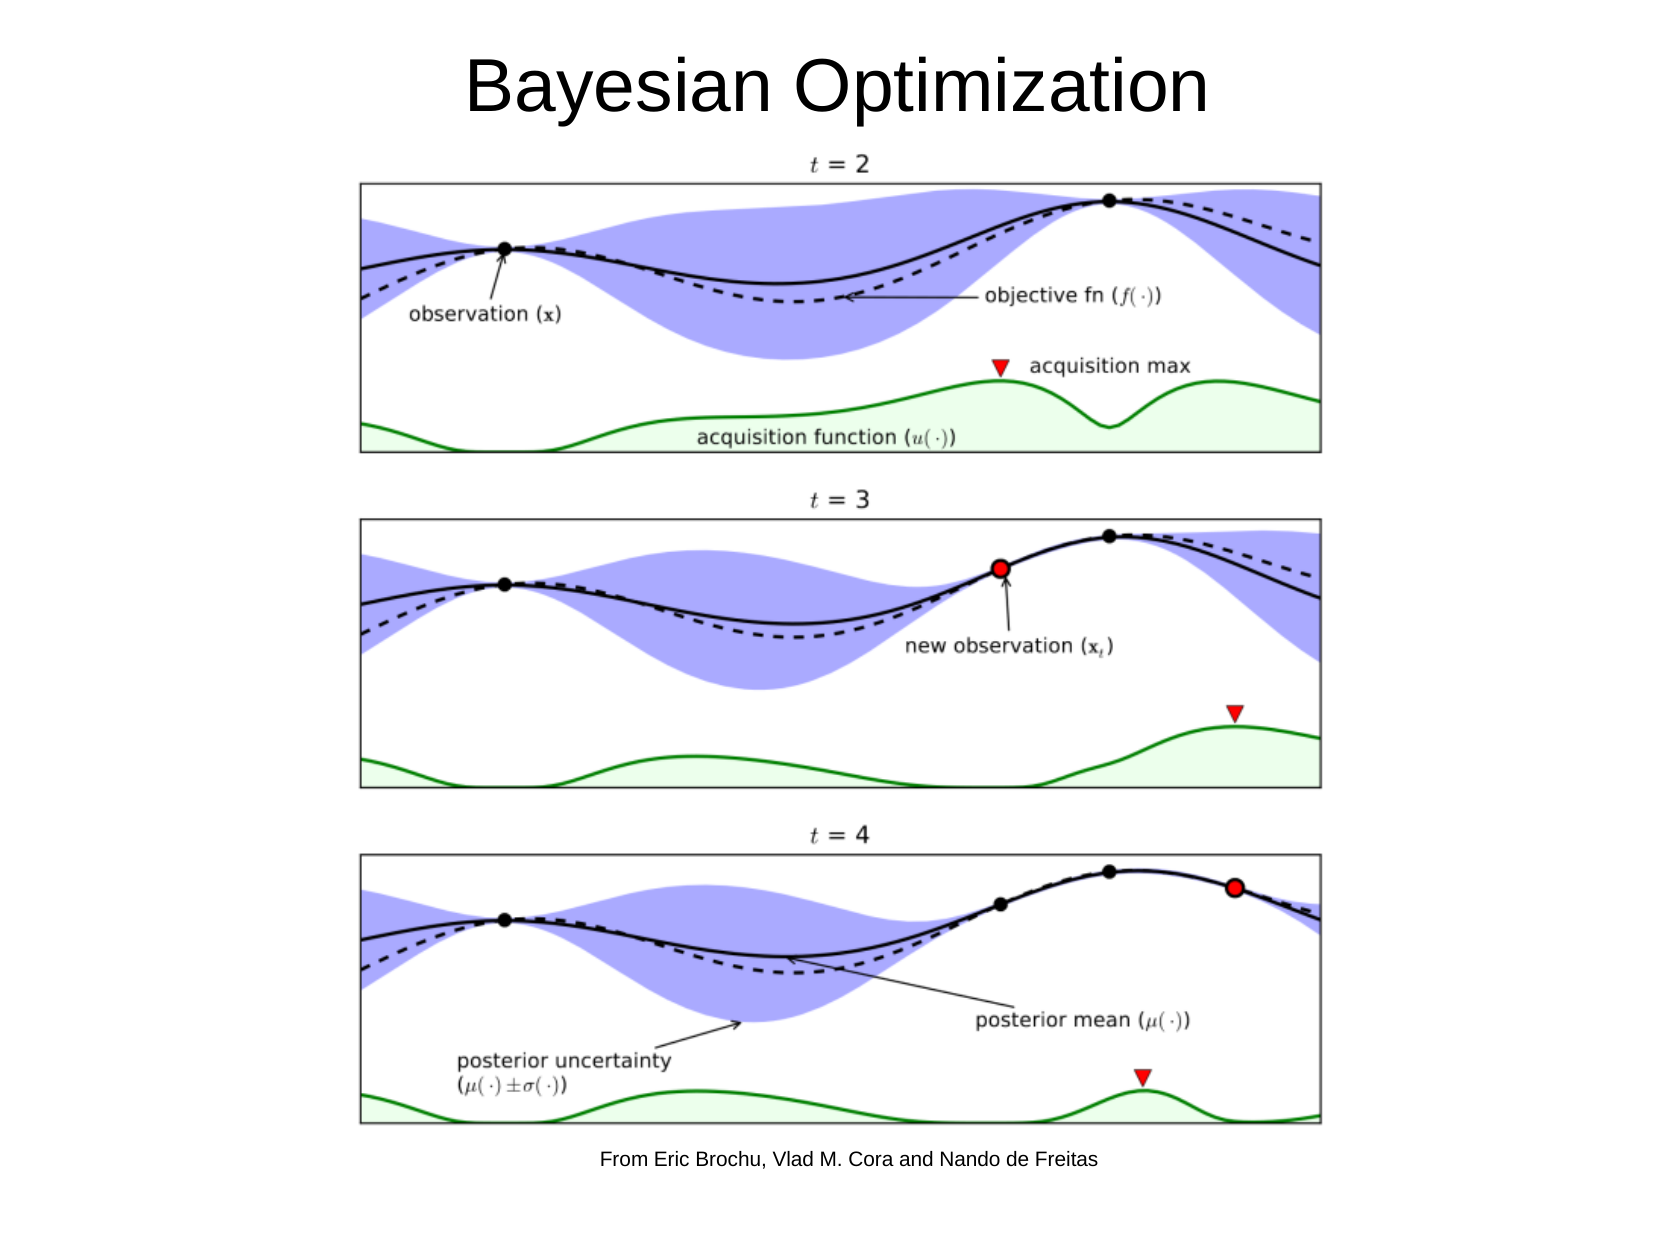

Bayesian Optimization
#
From Eric Brochu, Vlad M. Cora and Nando de Freitas